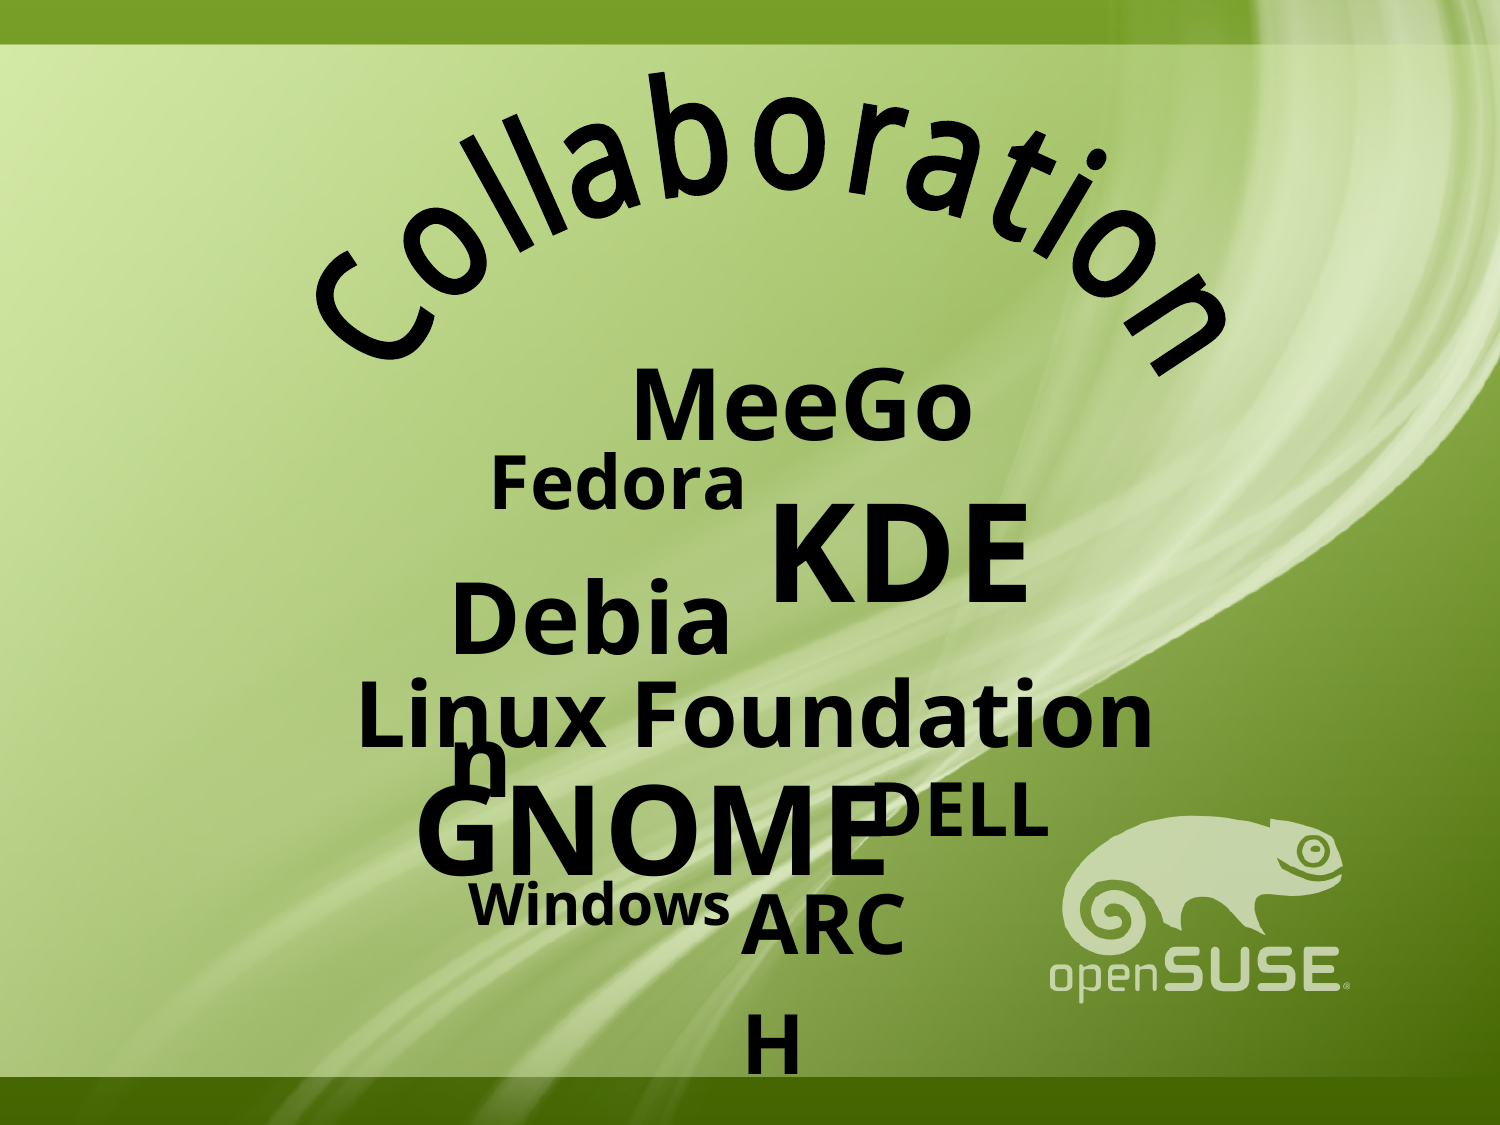

Collaboration
MeeGo
Fedora
KDE
Debian
Linux Foundation
GNOME
DELL
Windows
ARCH